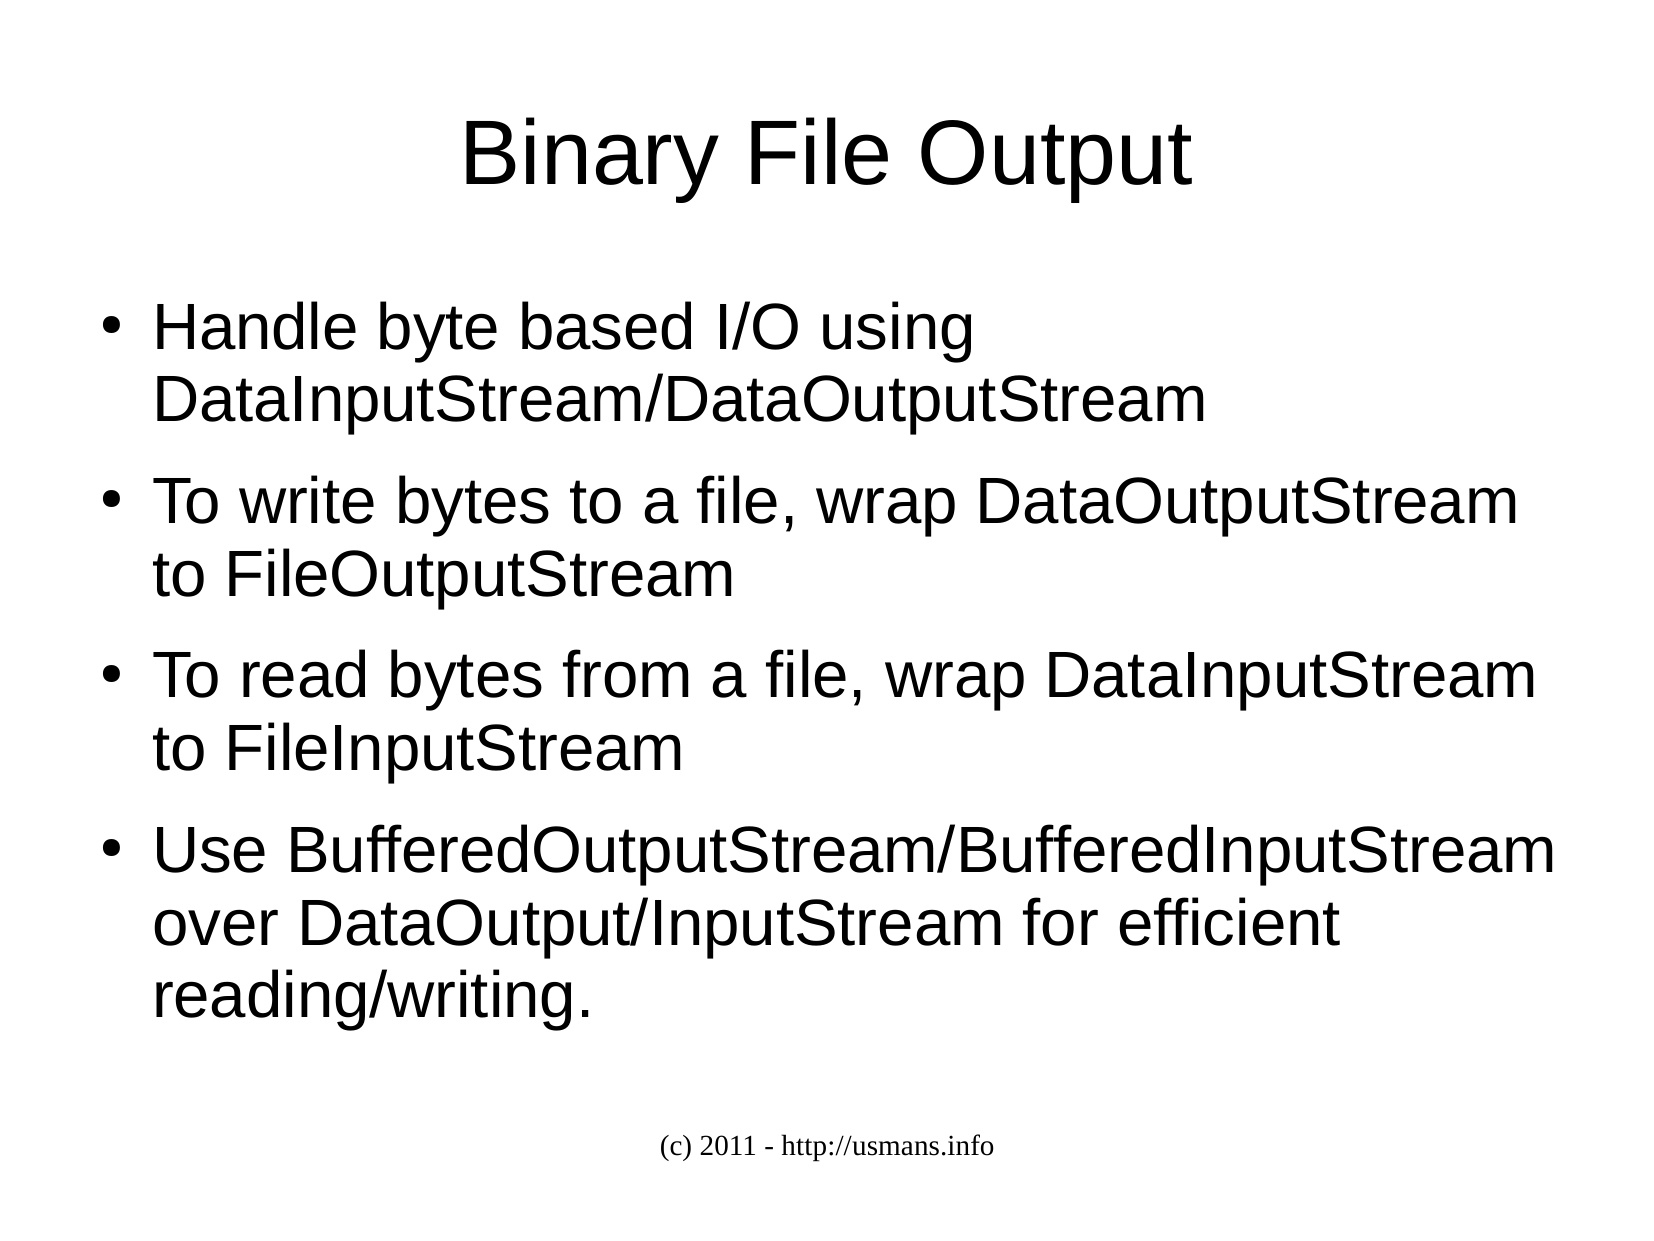

# Binary File Output
Handle byte based I/O using DataInputStream/DataOutputStream
To write bytes to a file, wrap DataOutputStream to FileOutputStream
To read bytes from a file, wrap DataInputStream to FileInputStream
Use BufferedOutputStream/BufferedInputStream over DataOutput/InputStream for efficient reading/writing.
(c) 2011 - http://usmans.info